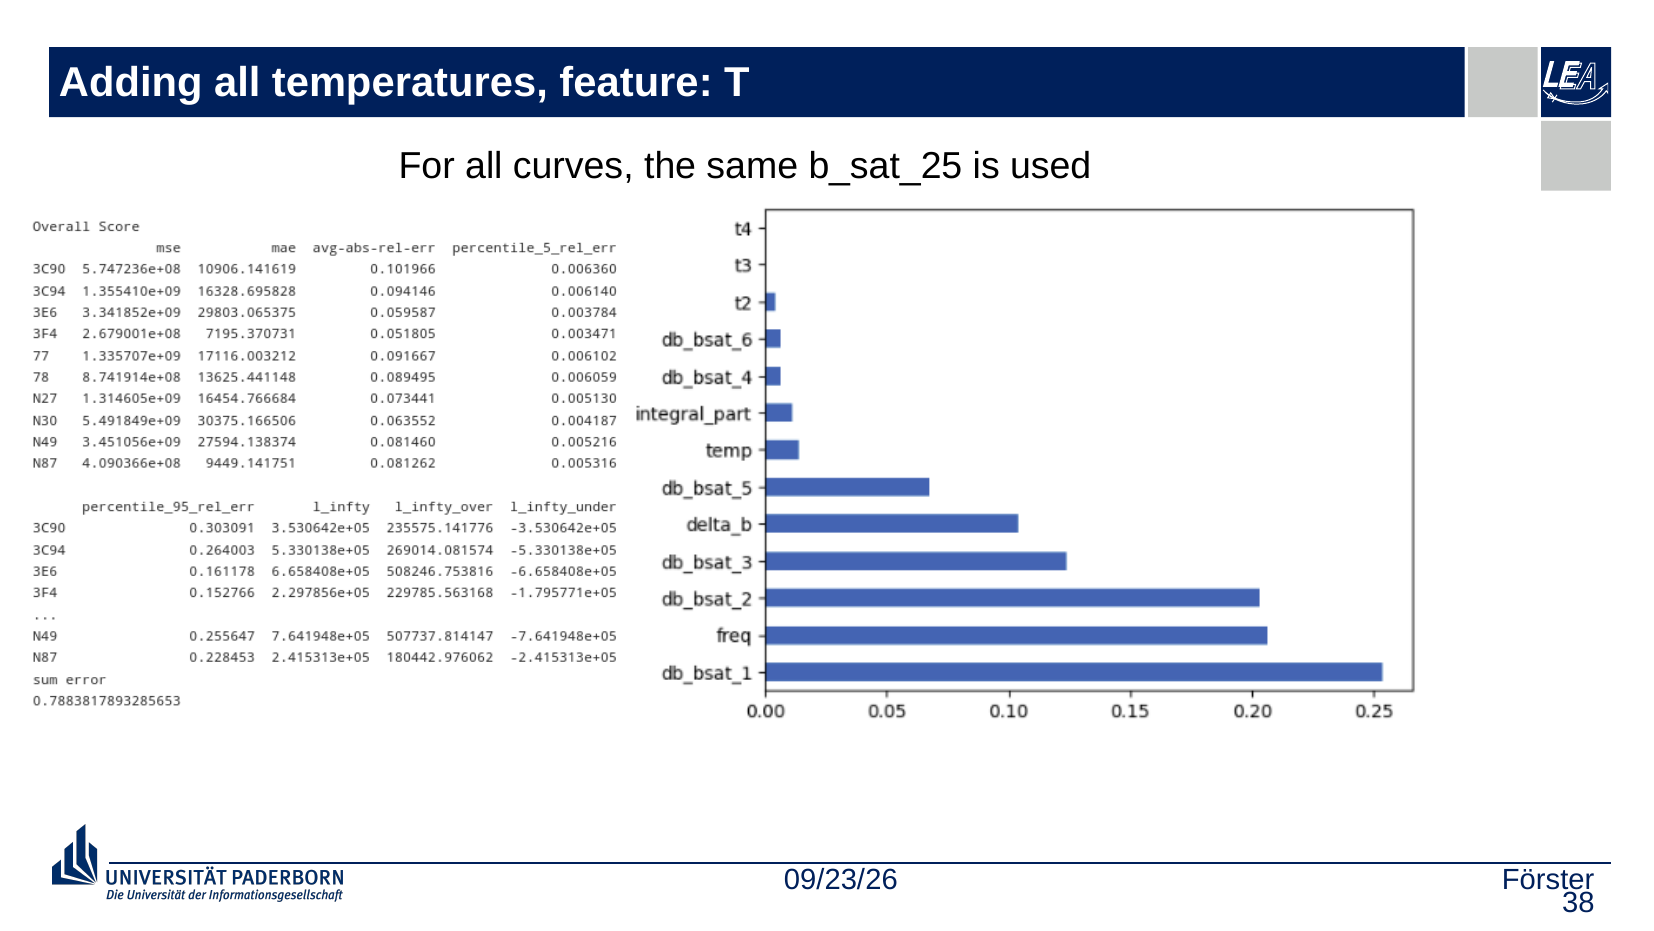

# Adding all temperatures, feature: T
For all curves, the same b_sat_25 is used
Förster
38